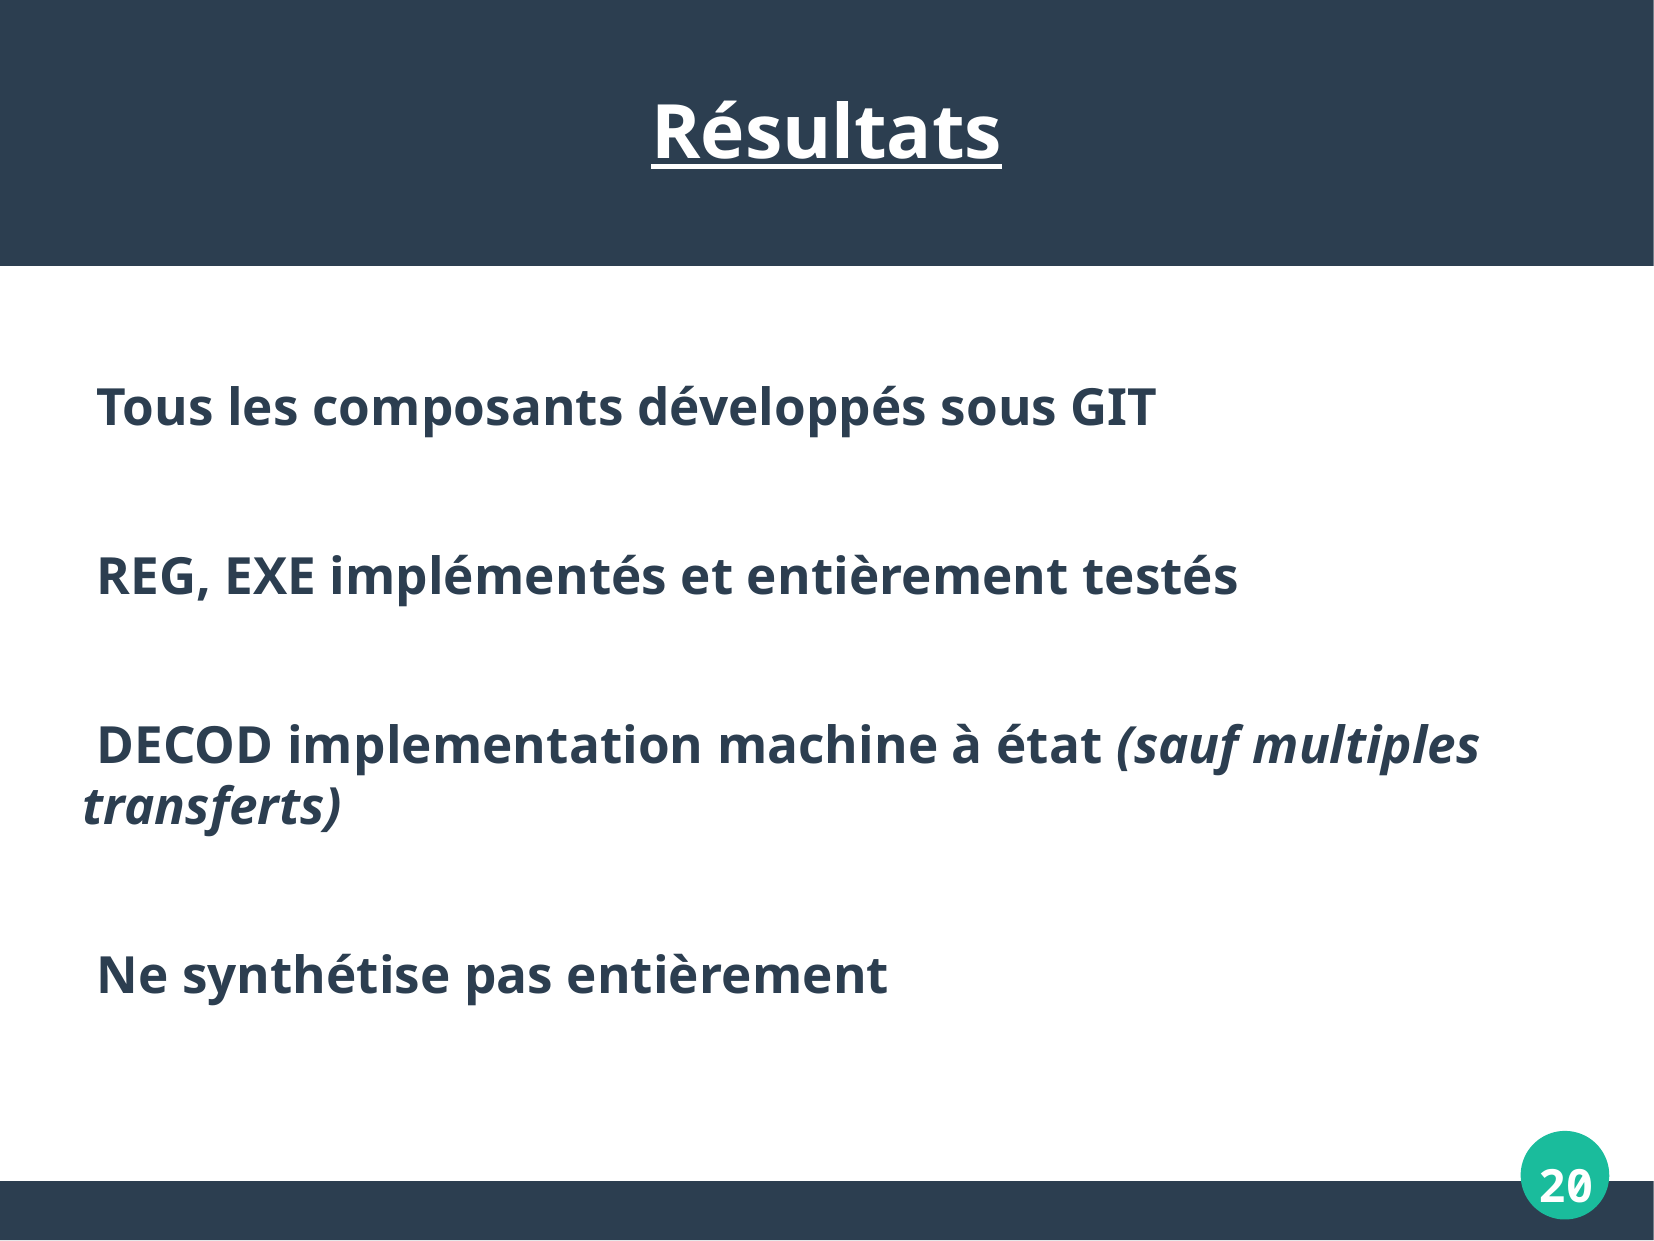

# Résultats
Tous les composants développés sous GIT
REG, EXE implémentés et entièrement testés
DECOD implementation machine à état (sauf multiples transferts)
Ne synthétise pas entièrement
20